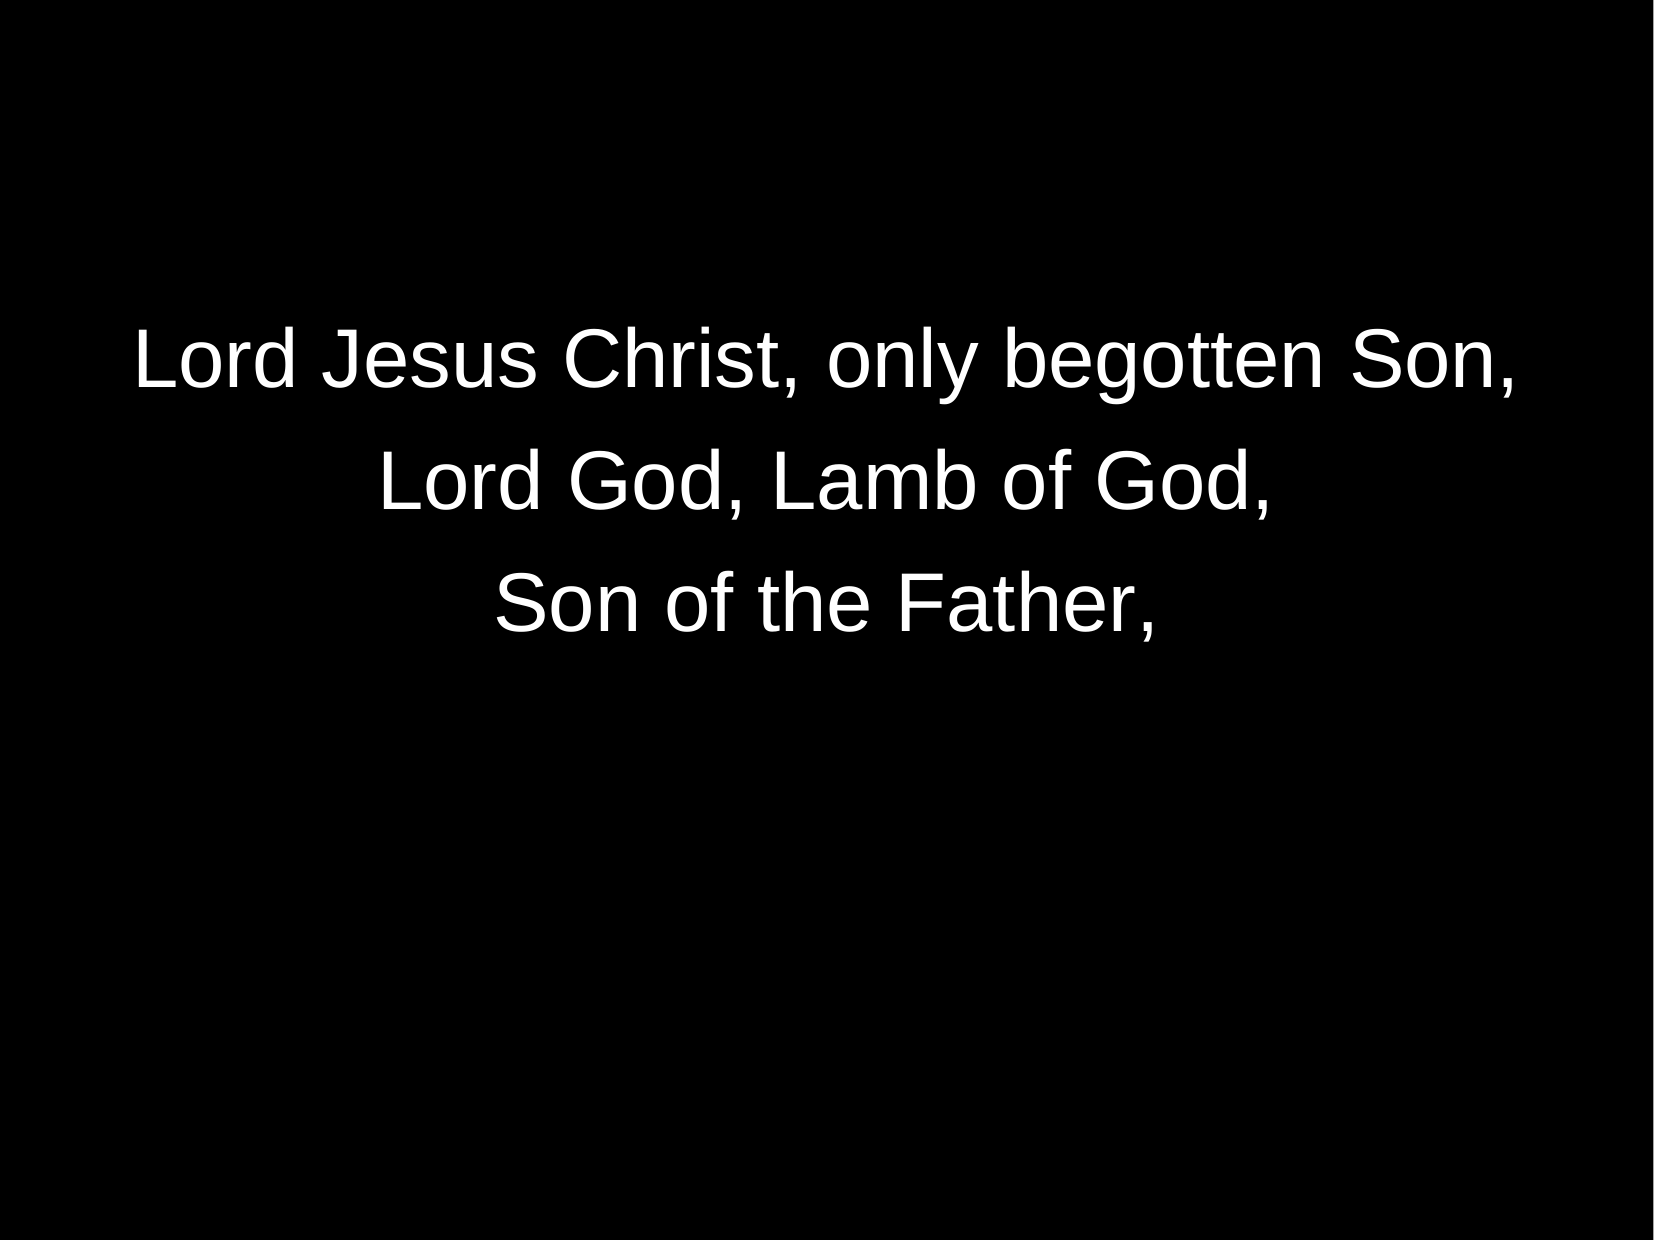

#
Lord Jesus Christ, only begotten Son,
Lord God, Lamb of God,
Son of the Father,